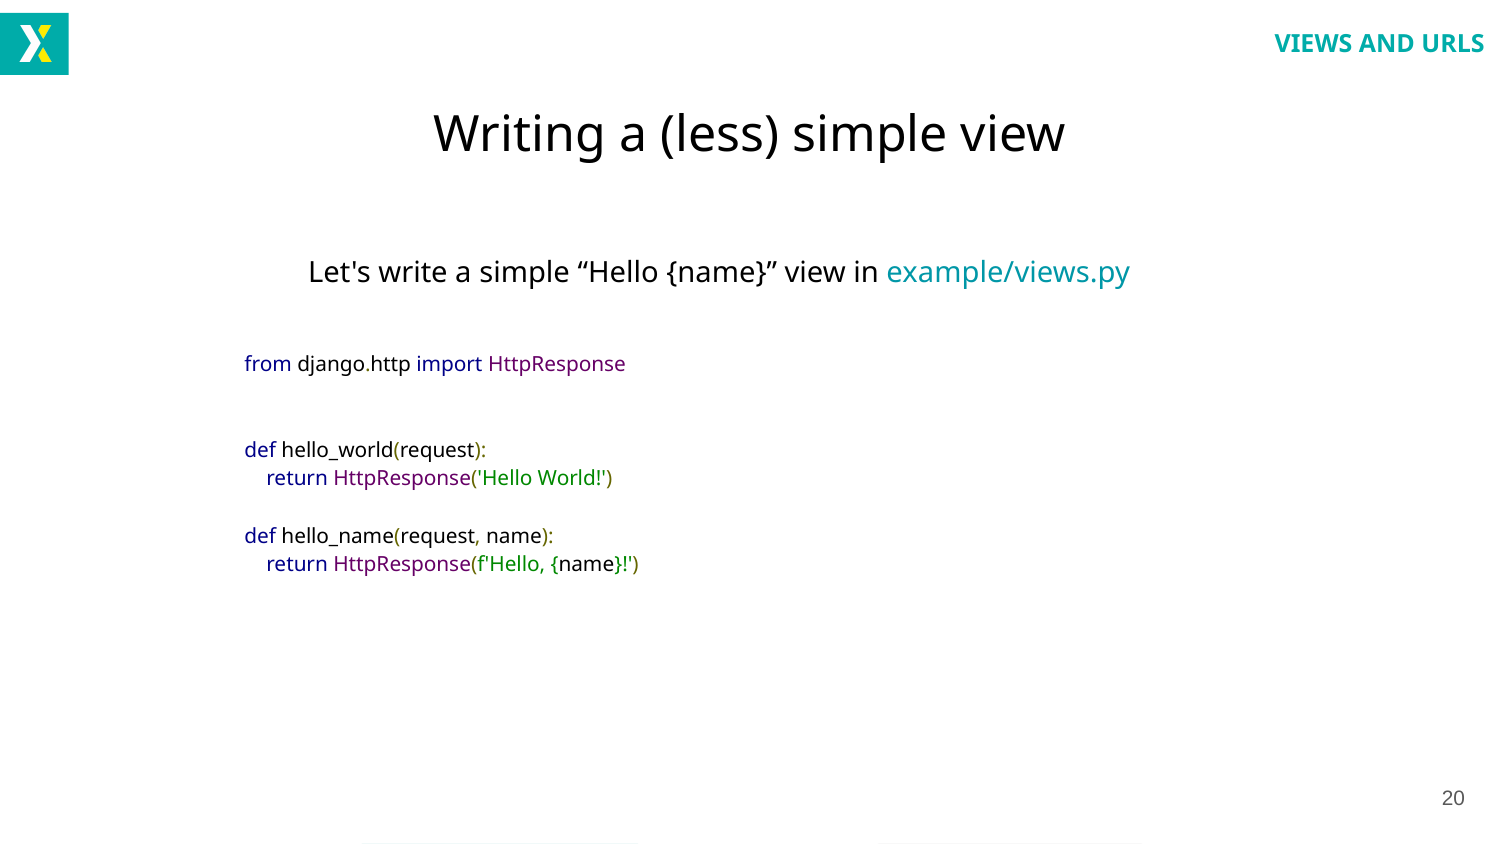

Writing a (less) simple view
Let's write a simple “Hello {name}” view in example/views.py
from django.http import HttpResponse
def hello_world(request):
 return HttpResponse('Hello World!')
def hello_name(request, name):
 return HttpResponse(f'Hello, {name}!')